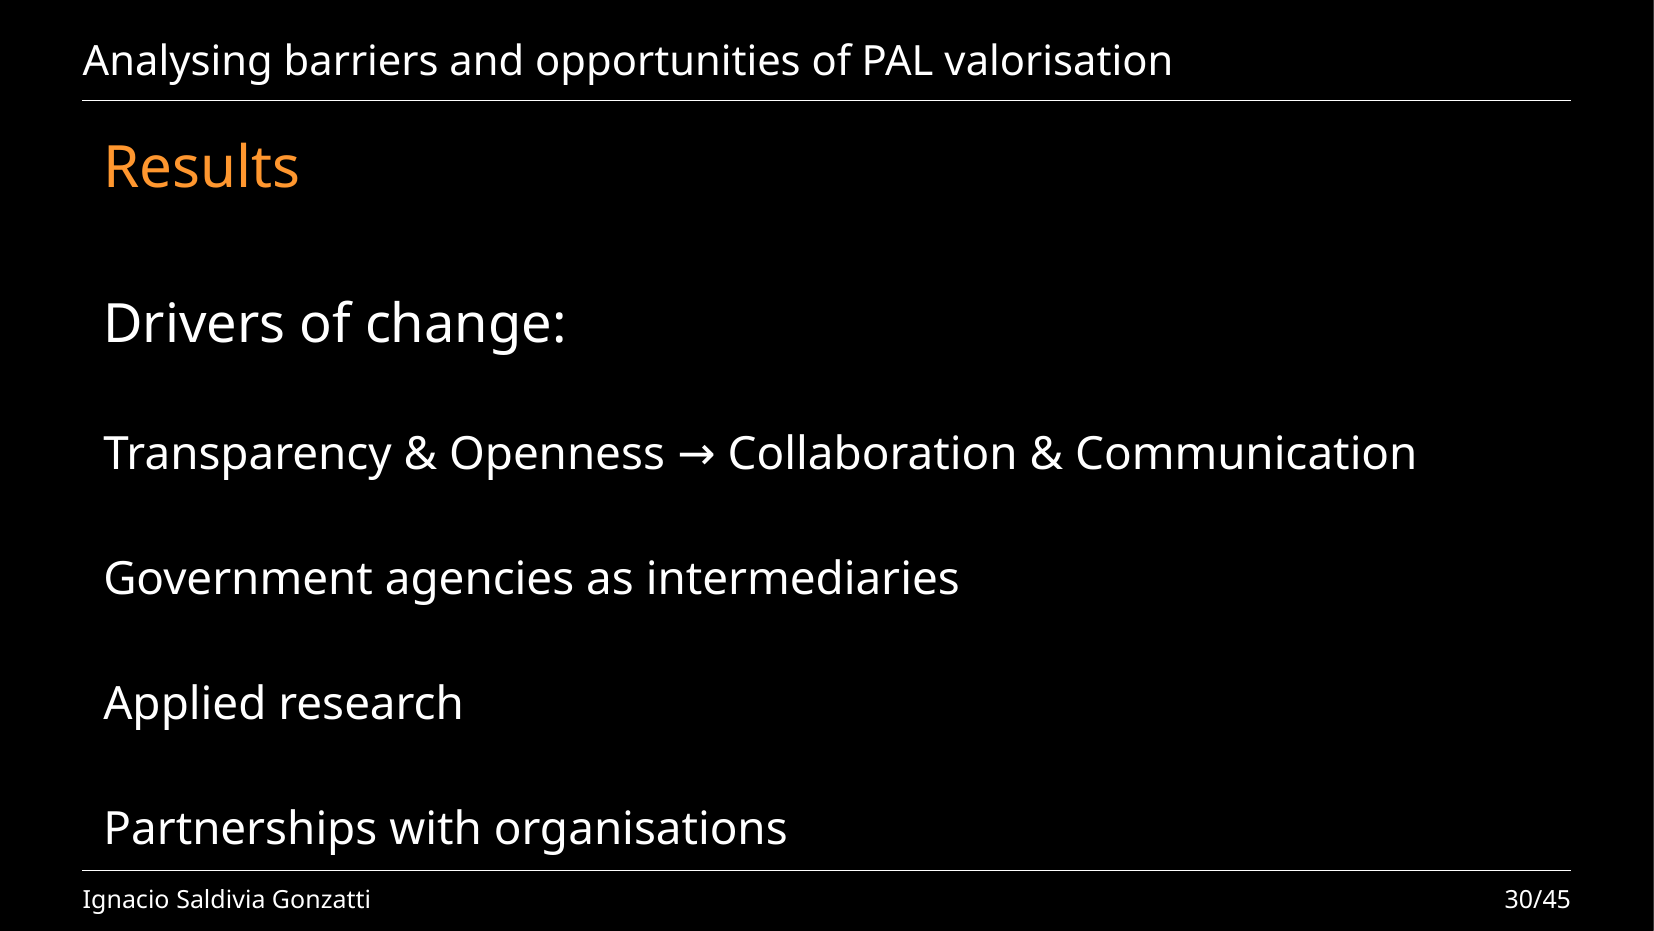

# Analysing barriers and opportunities of PAL valorisation
Results
Drivers of change:
Transparency & Openness → Collaboration & Communication
Government agencies as intermediaries
Applied research
Partnerships with organisations
Ignacio Saldivia Gonzatti
30